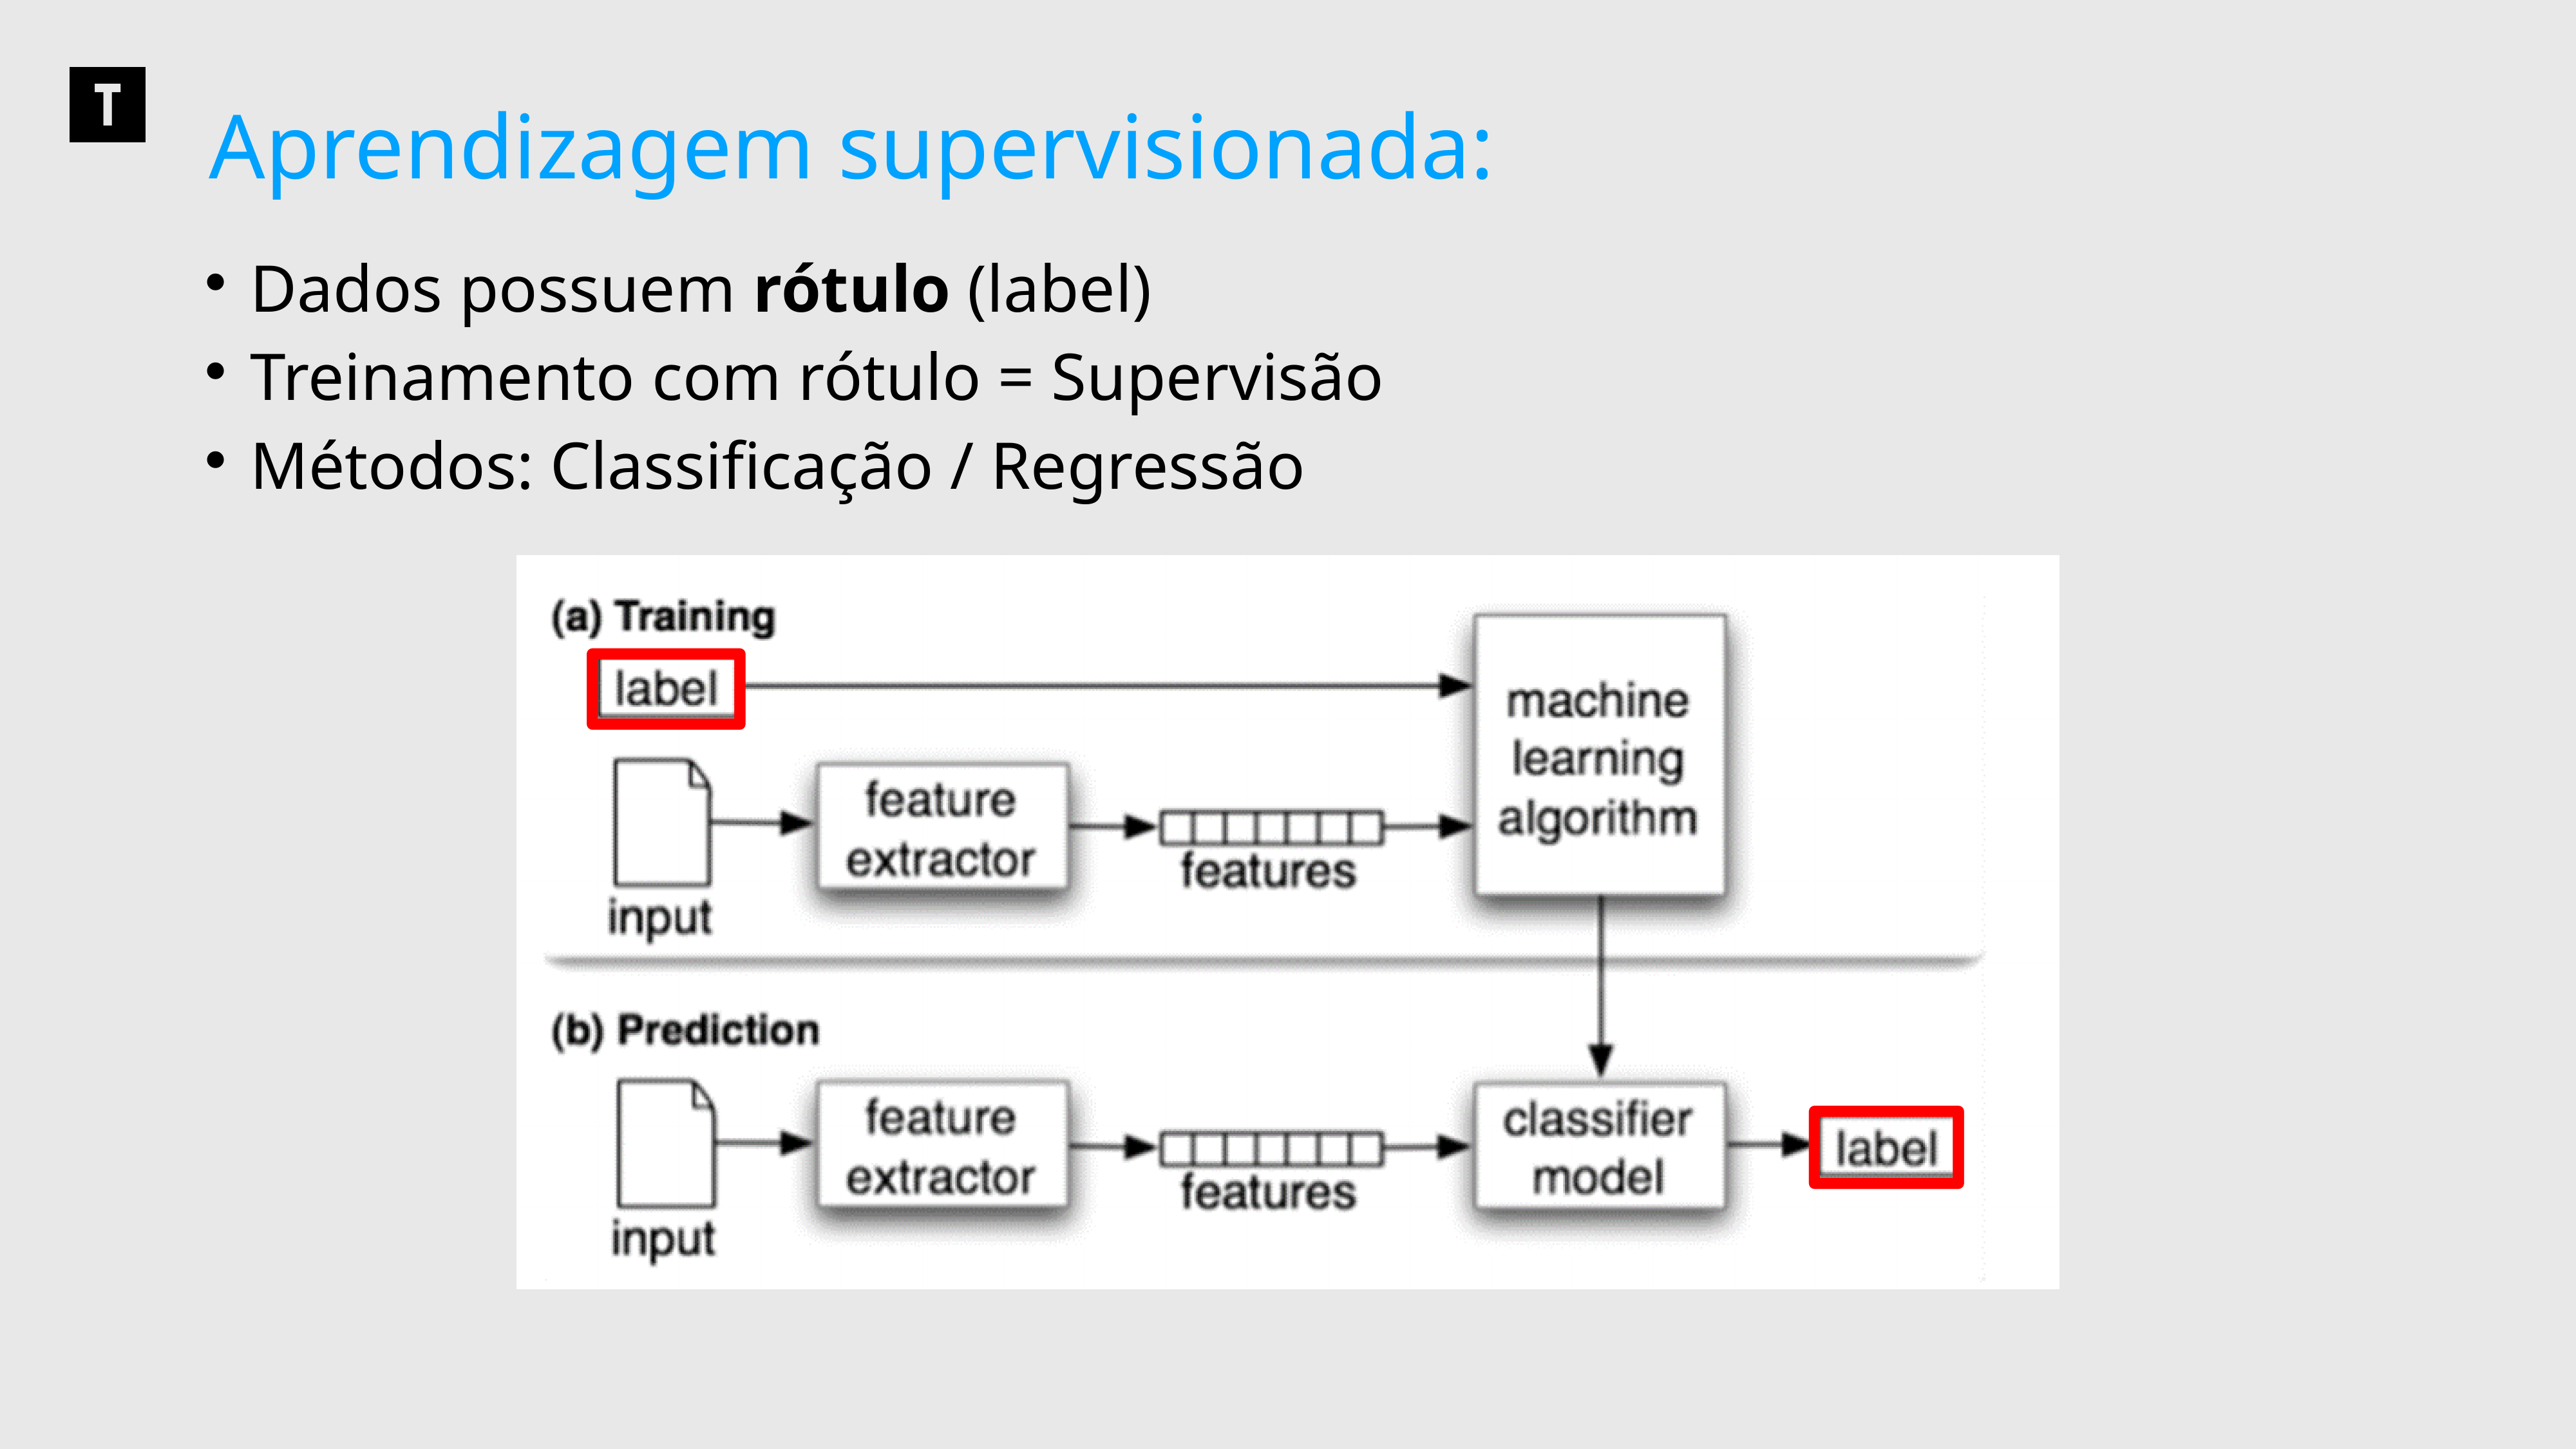

Aprendizagem supervisionada:
 Dados possuem rótulo (label)
 Treinamento com rótulo = Supervisão
 Métodos: Classificação / Regressão